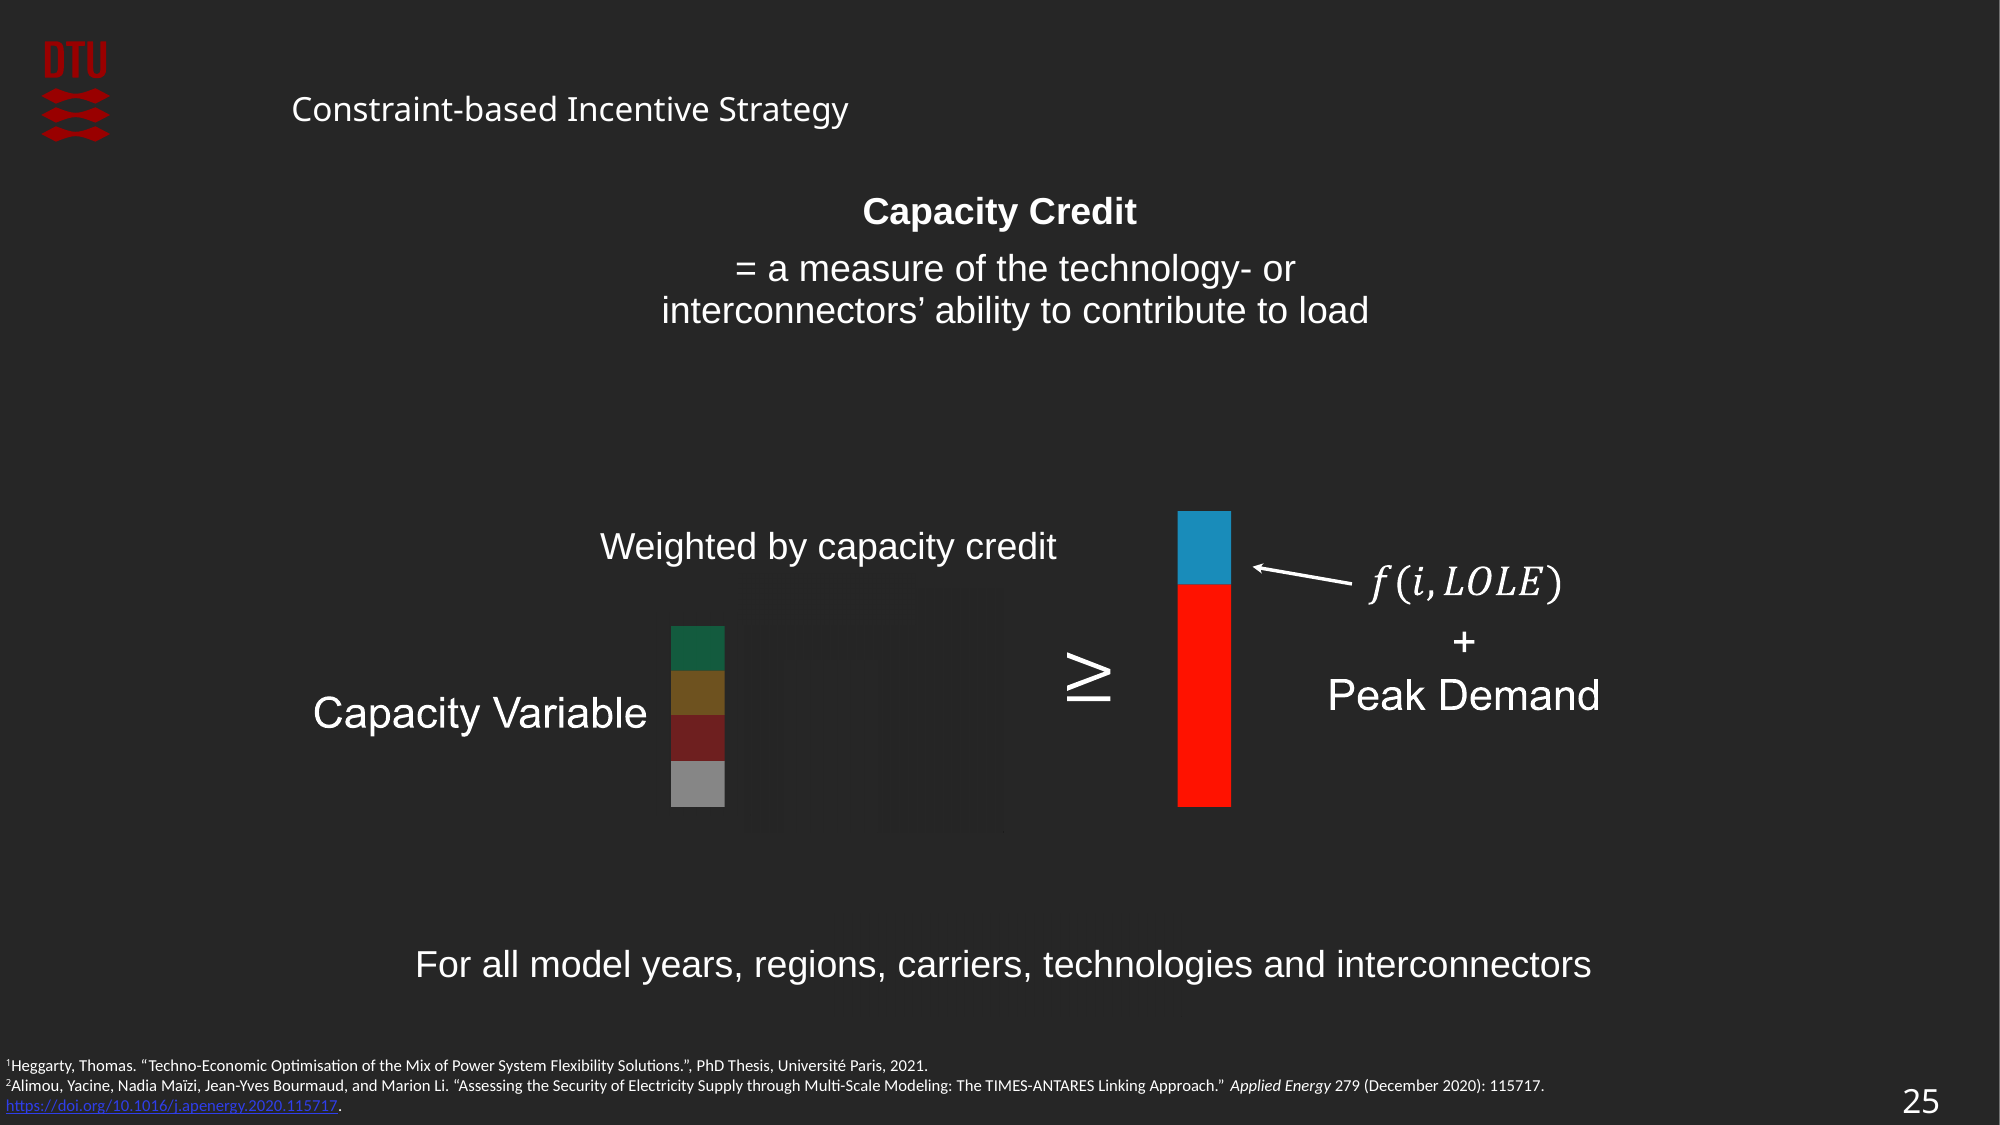

Constraint-based Incentive Strategy
# Capacity Credit
= a measure of the technology- or interconnectors’ ability to contribute to load
Weighted by capacity credit
For all model years, regions, carriers, technologies and interconnectors
At iteration i + 1…
1Heggarty, Thomas. “Techno-Economic Optimisation of the Mix of Power System Flexibility Solutions.”, PhD Thesis, Université Paris, 2021.
2Alimou, Yacine, Nadia Maïzi, Jean-Yves Bourmaud, and Marion Li. “Assessing the Security of Electricity Supply through Multi-Scale Modeling: The TIMES-ANTARES Linking Approach.” Applied Energy 279 (December 2020): 115717. https://doi.org/10.1016/j.apenergy.2020.115717.
25